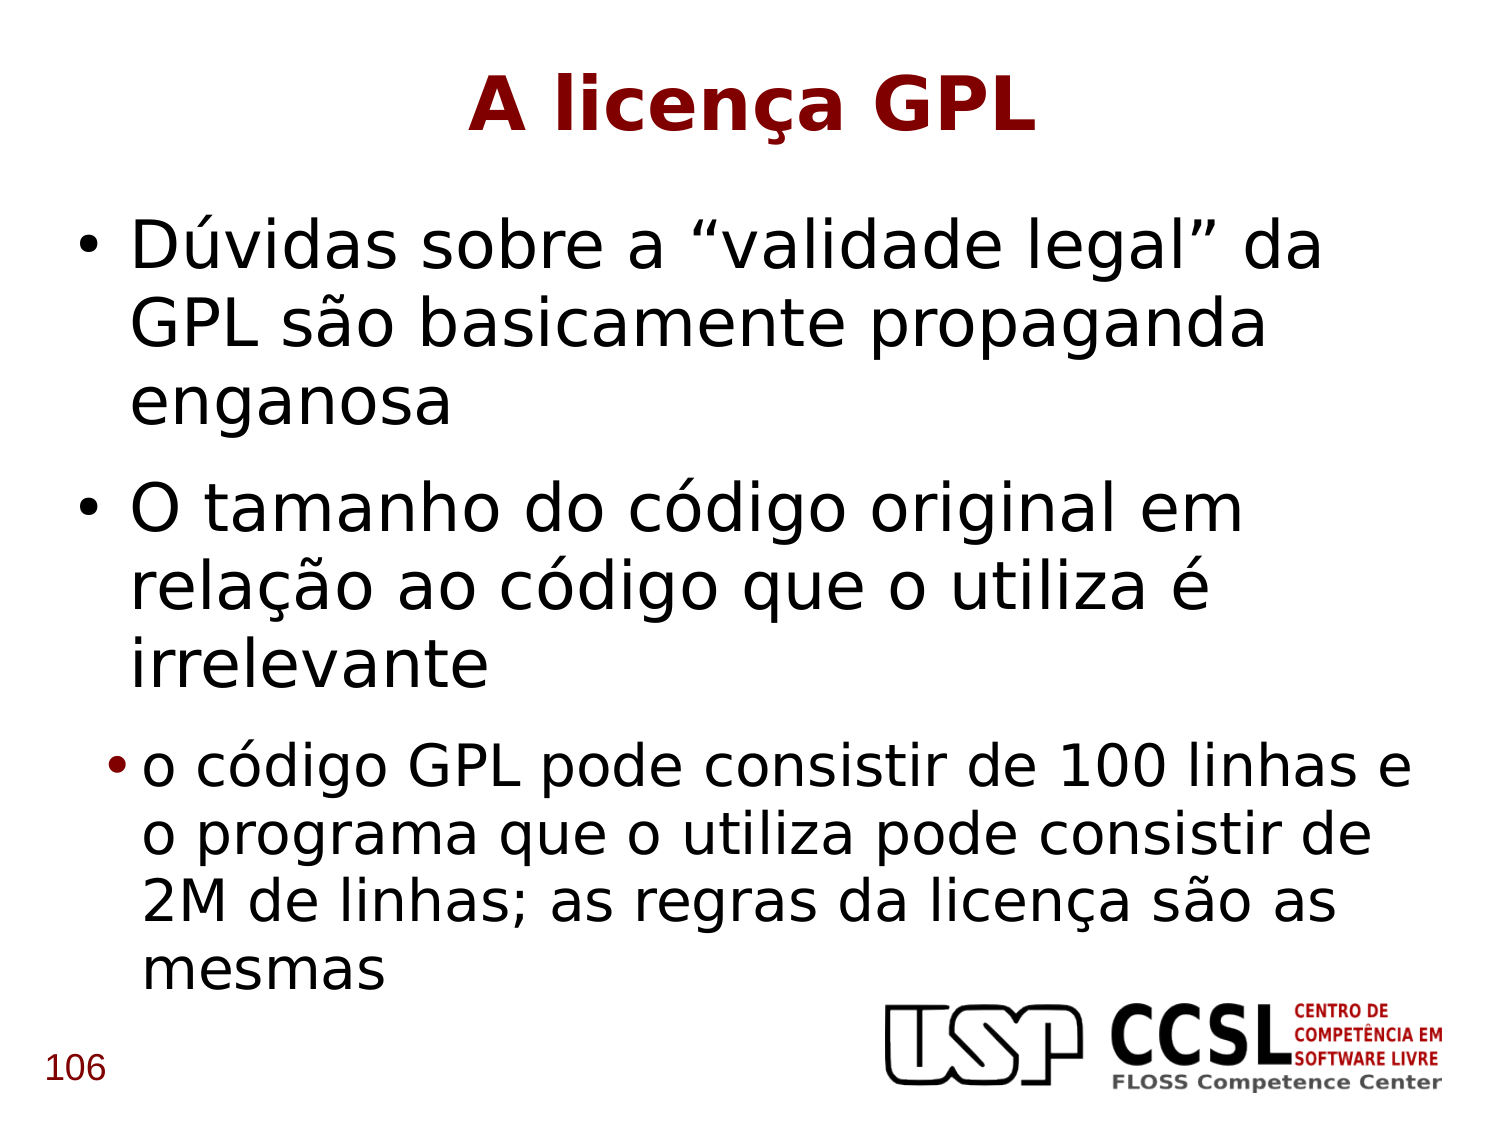

# A licença GPL
Dúvidas sobre a “validade legal” da GPL são basicamente propaganda enganosa
O tamanho do código original em relação ao código que o utiliza é irrelevante
o código GPL pode consistir de 100 linhas e o programa que o utiliza pode consistir de 2M de linhas; as regras da licença são as mesmas